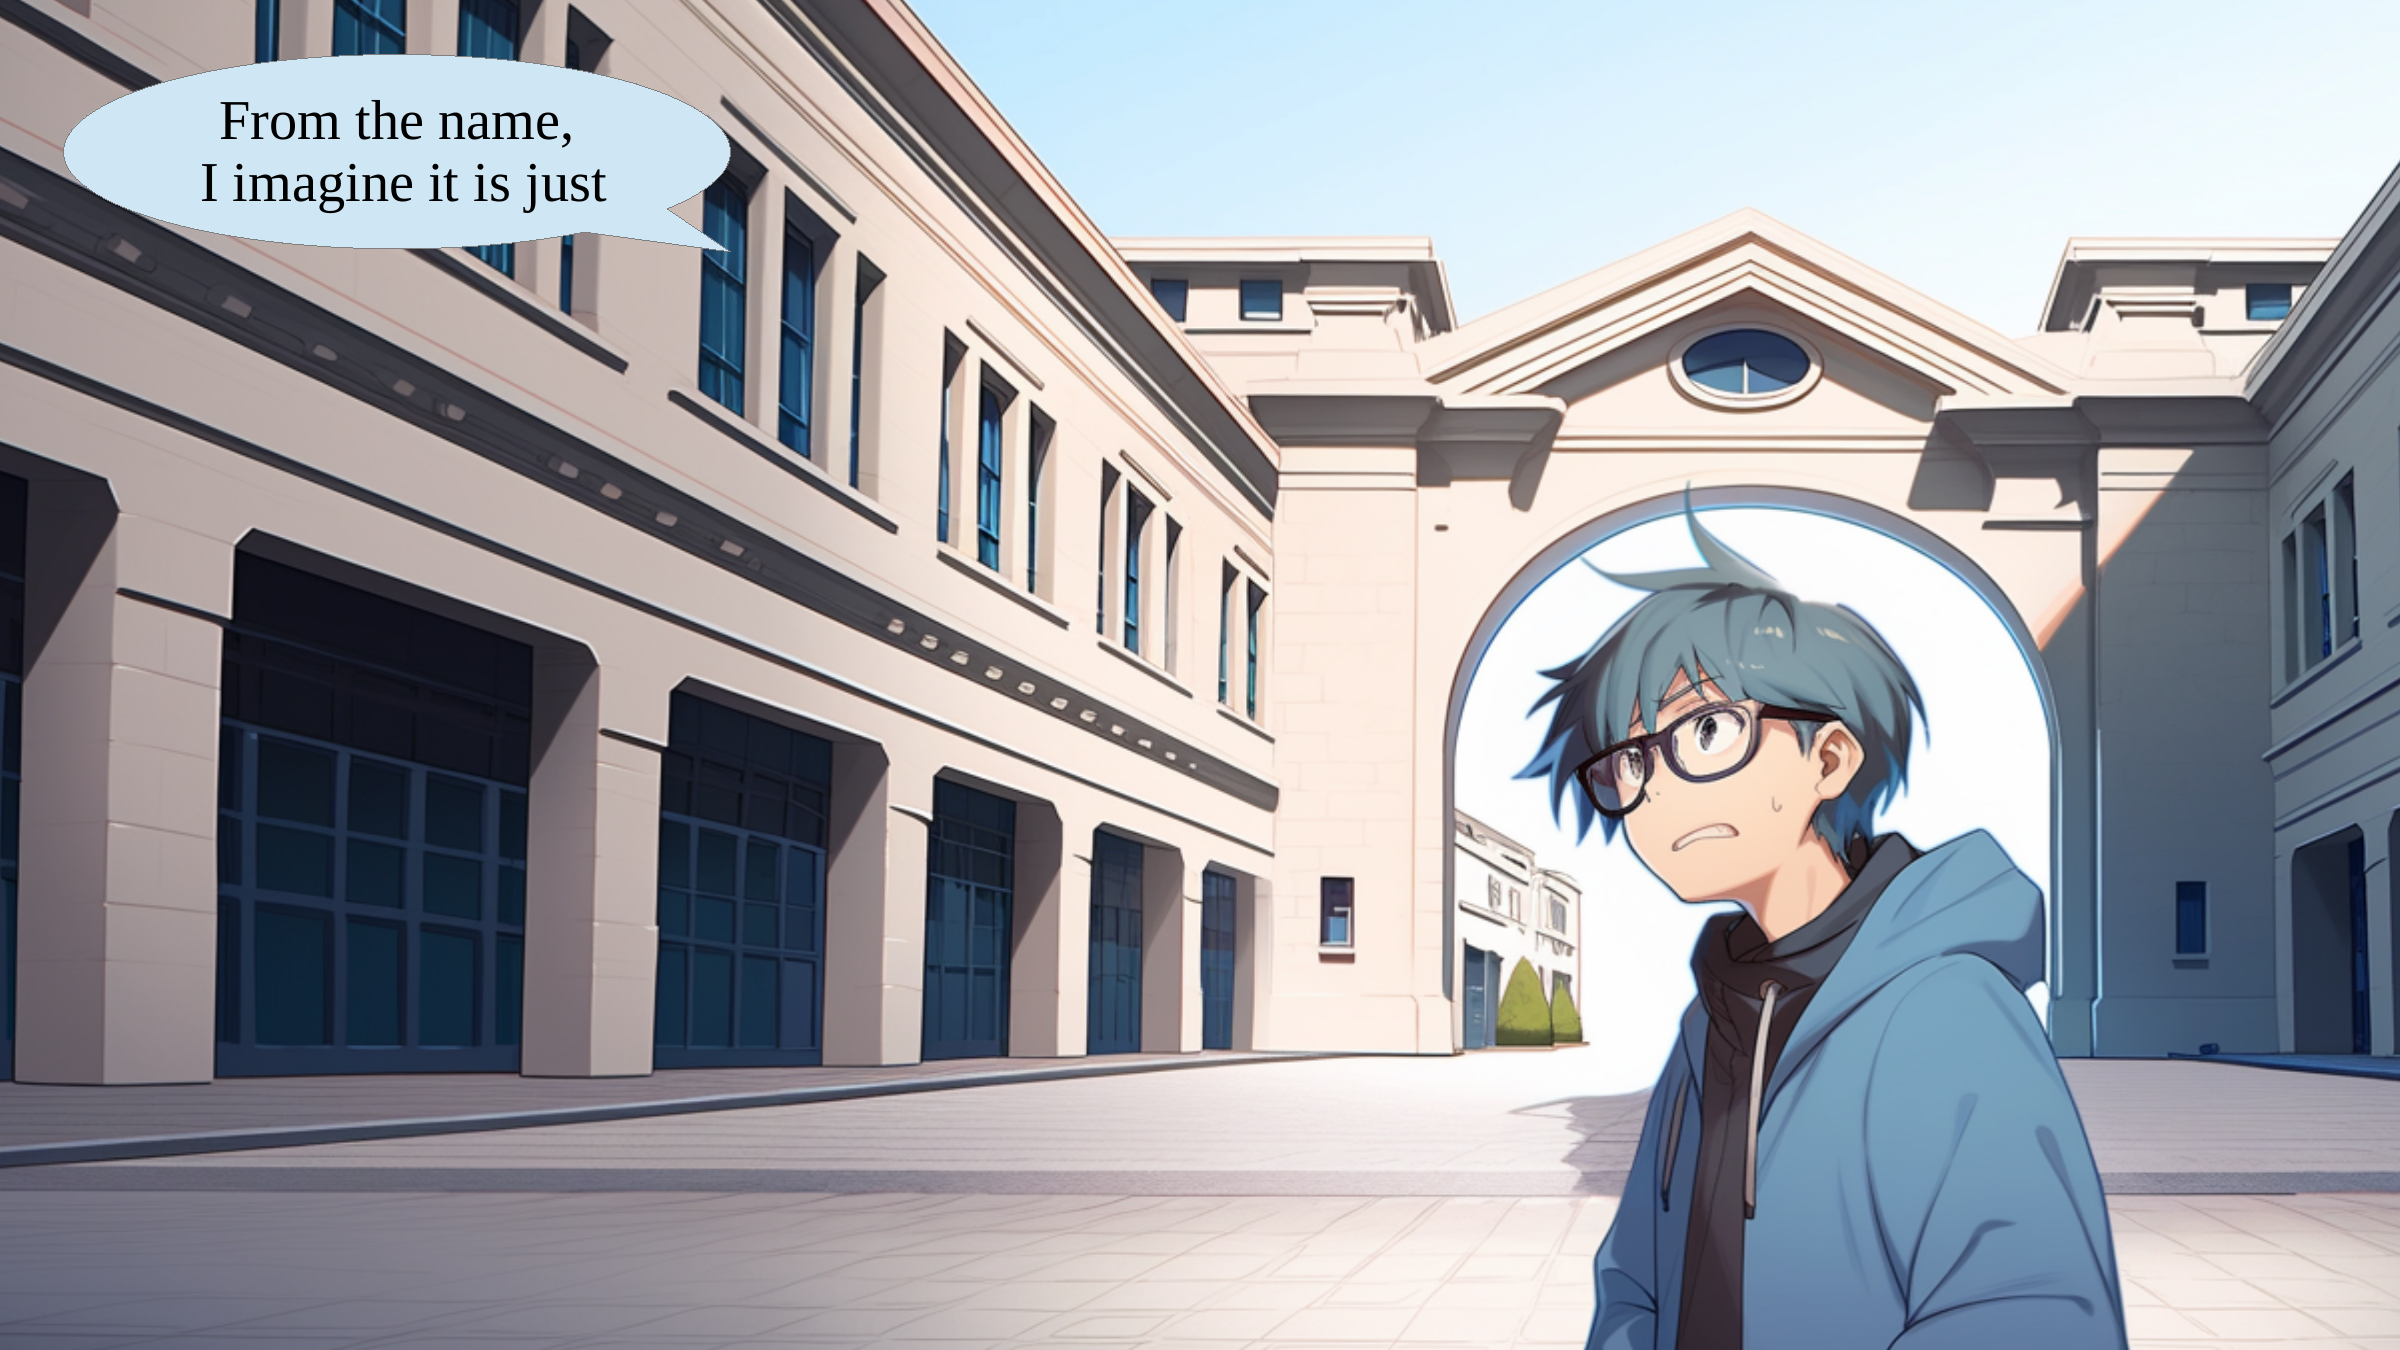

From the name,
 I imagine it is just